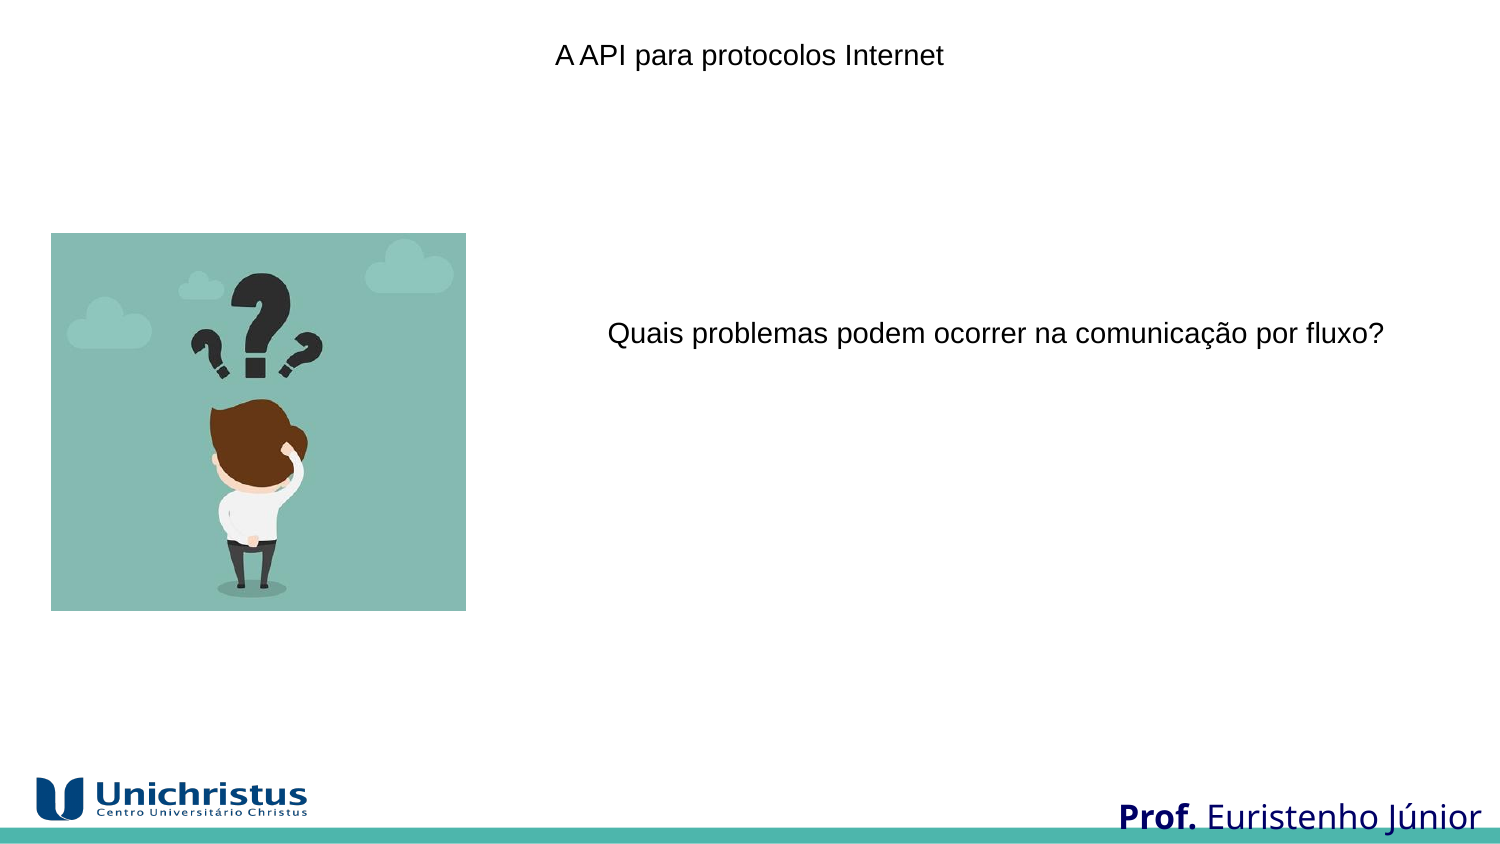

# A API para protocolos Internet
Quais problemas podem ocorrer na comunicação por fluxo?